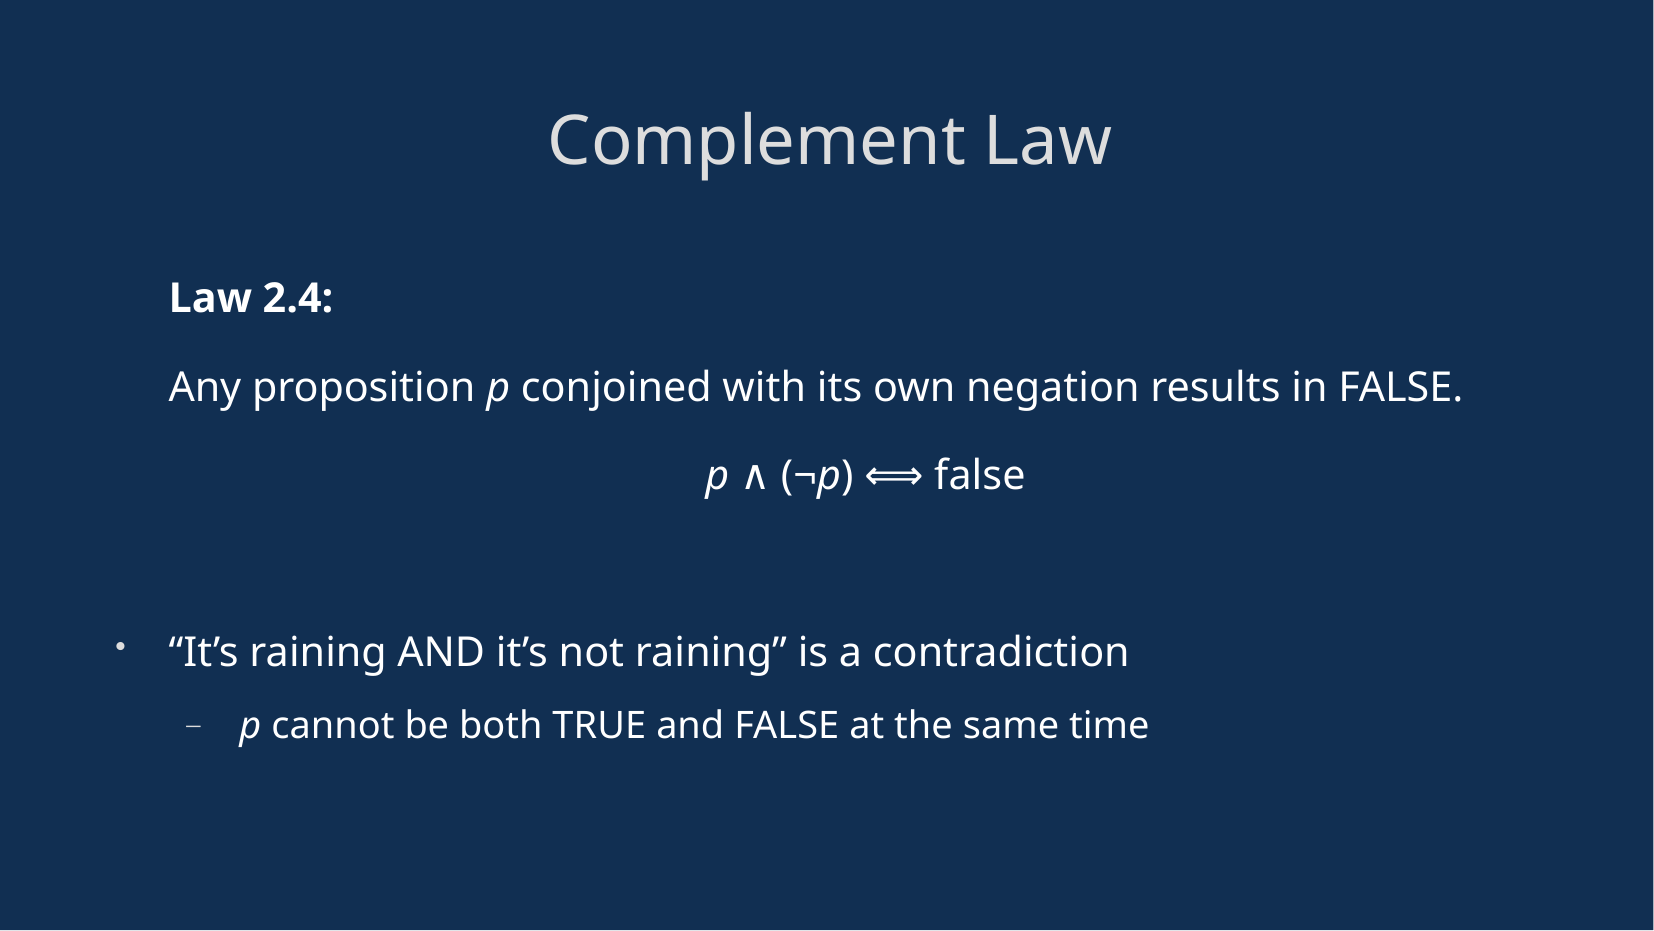

# Complement Law
Law 2.4:
Any proposition p conjoined with its own negation results in FALSE.
p ∧ (¬p) ⟺ false
“It’s raining AND it’s not raining” is a contradiction
p cannot be both TRUE and FALSE at the same time